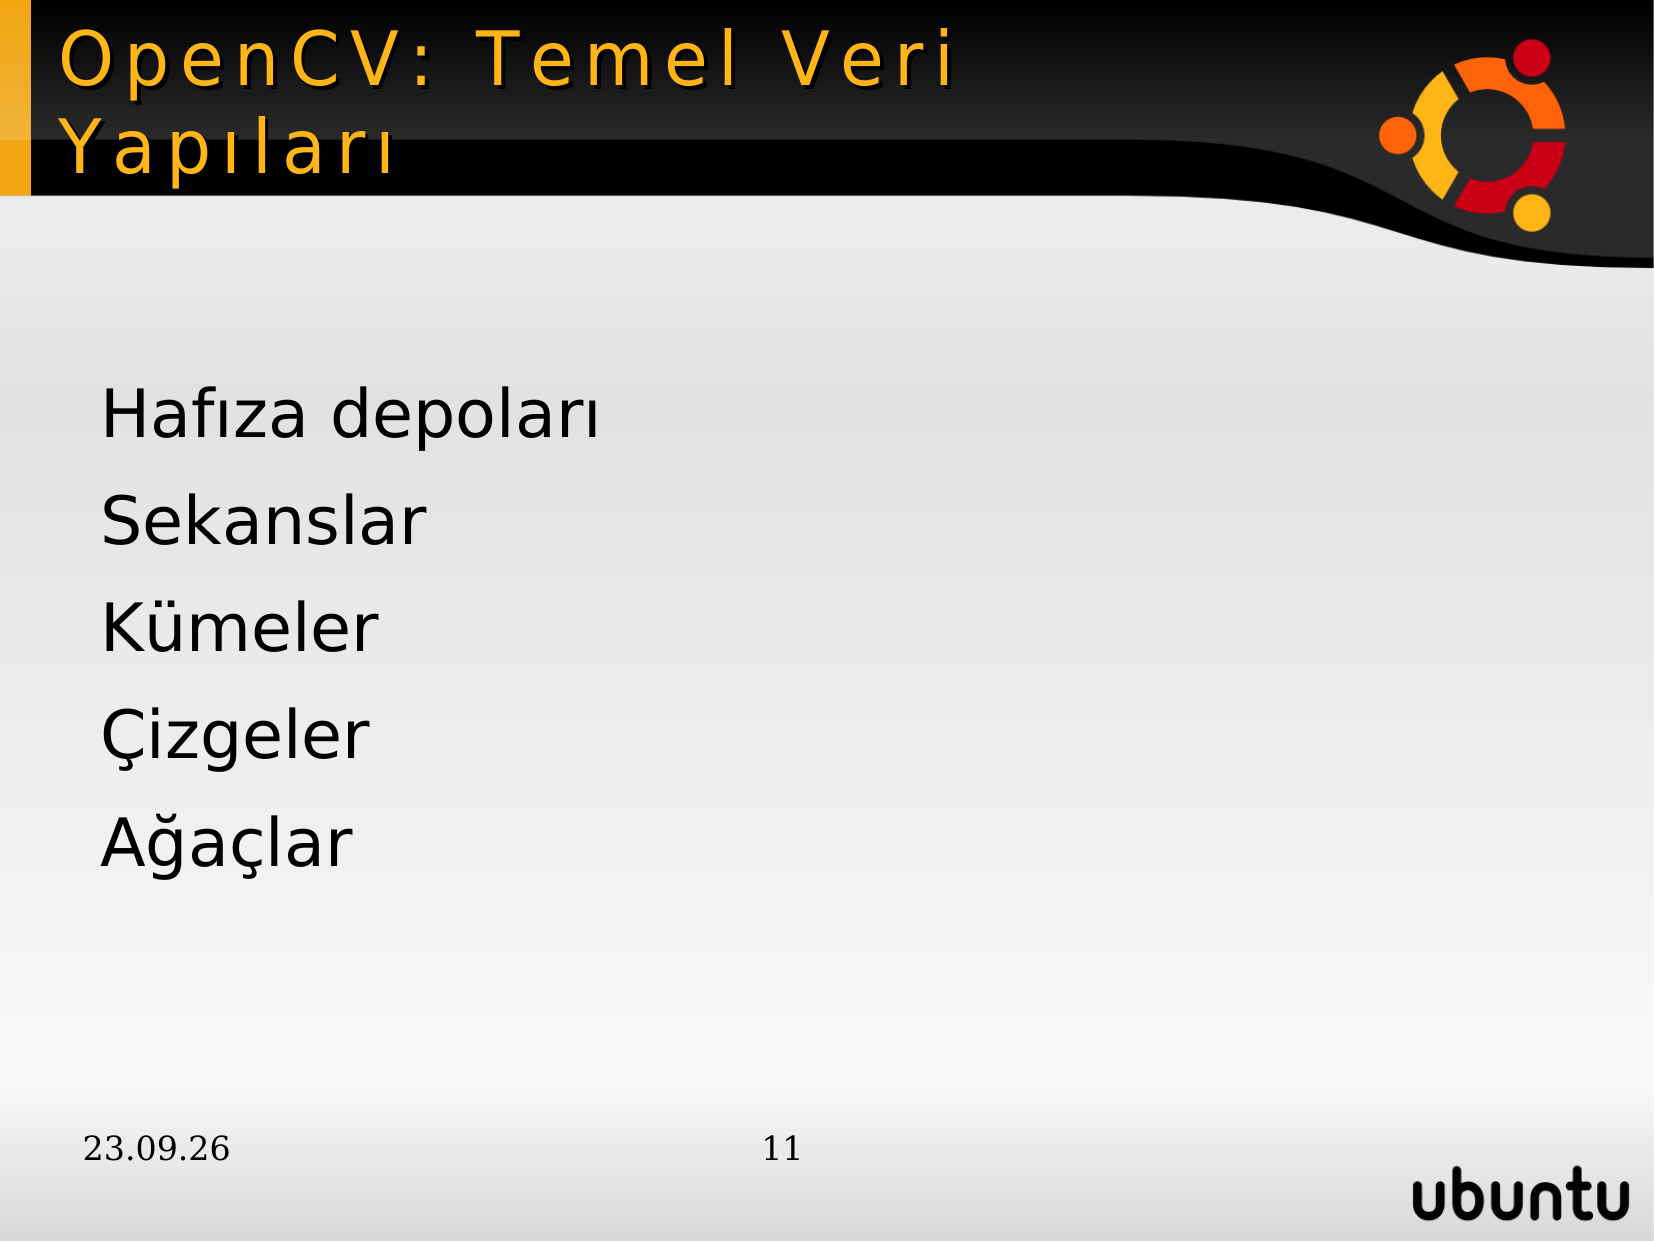

# OpenCV: Temel Veri Yapıları
Hafıza depoları
Sekanslar
Kümeler
Çizgeler
Ağaçlar
11